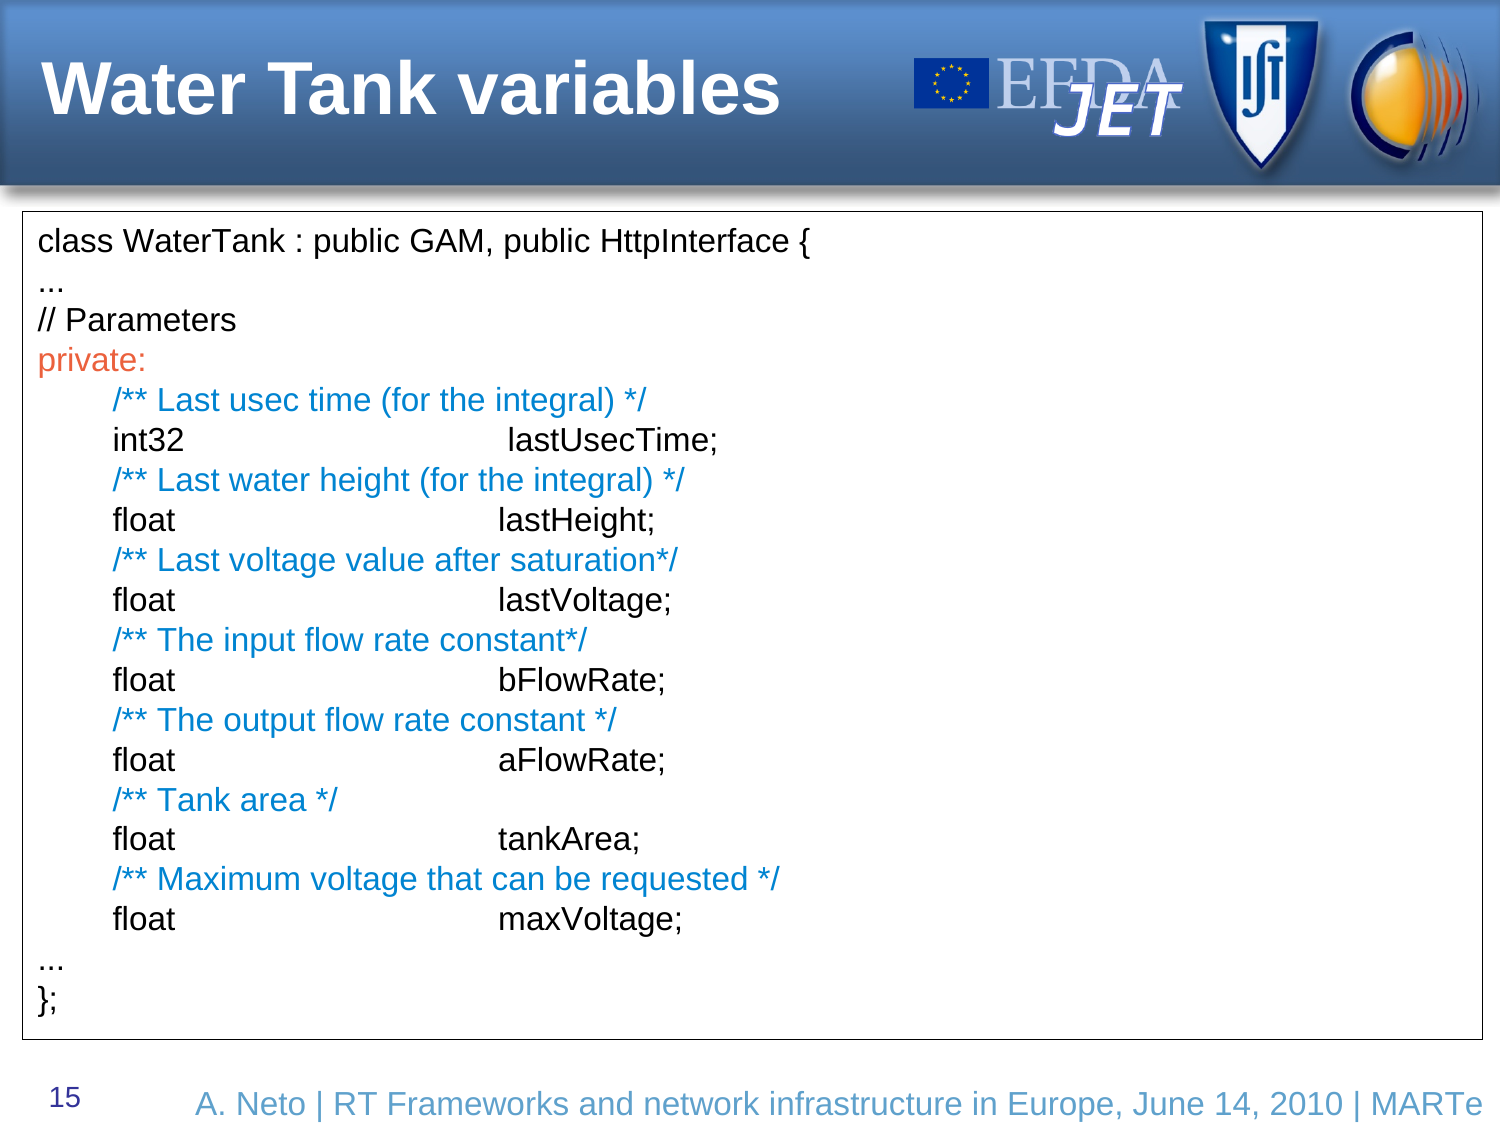

# Water Tank variables
class WaterTank : public GAM, public HttpInterface {
...
// Parameters
private:
	/** Last usec time (for the integral) */
	int32 lastUsecTime;
	/** Last water height (for the integral) */
	float lastHeight;
	/** Last voltage value after saturation*/
	float lastVoltage;
	/** The input flow rate constant*/
	float bFlowRate;
	/** The output flow rate constant */
	float aFlowRate;
	/** Tank area */
	float tankArea;
	/** Maximum voltage that can be requested */
	float maxVoltage;
...
};